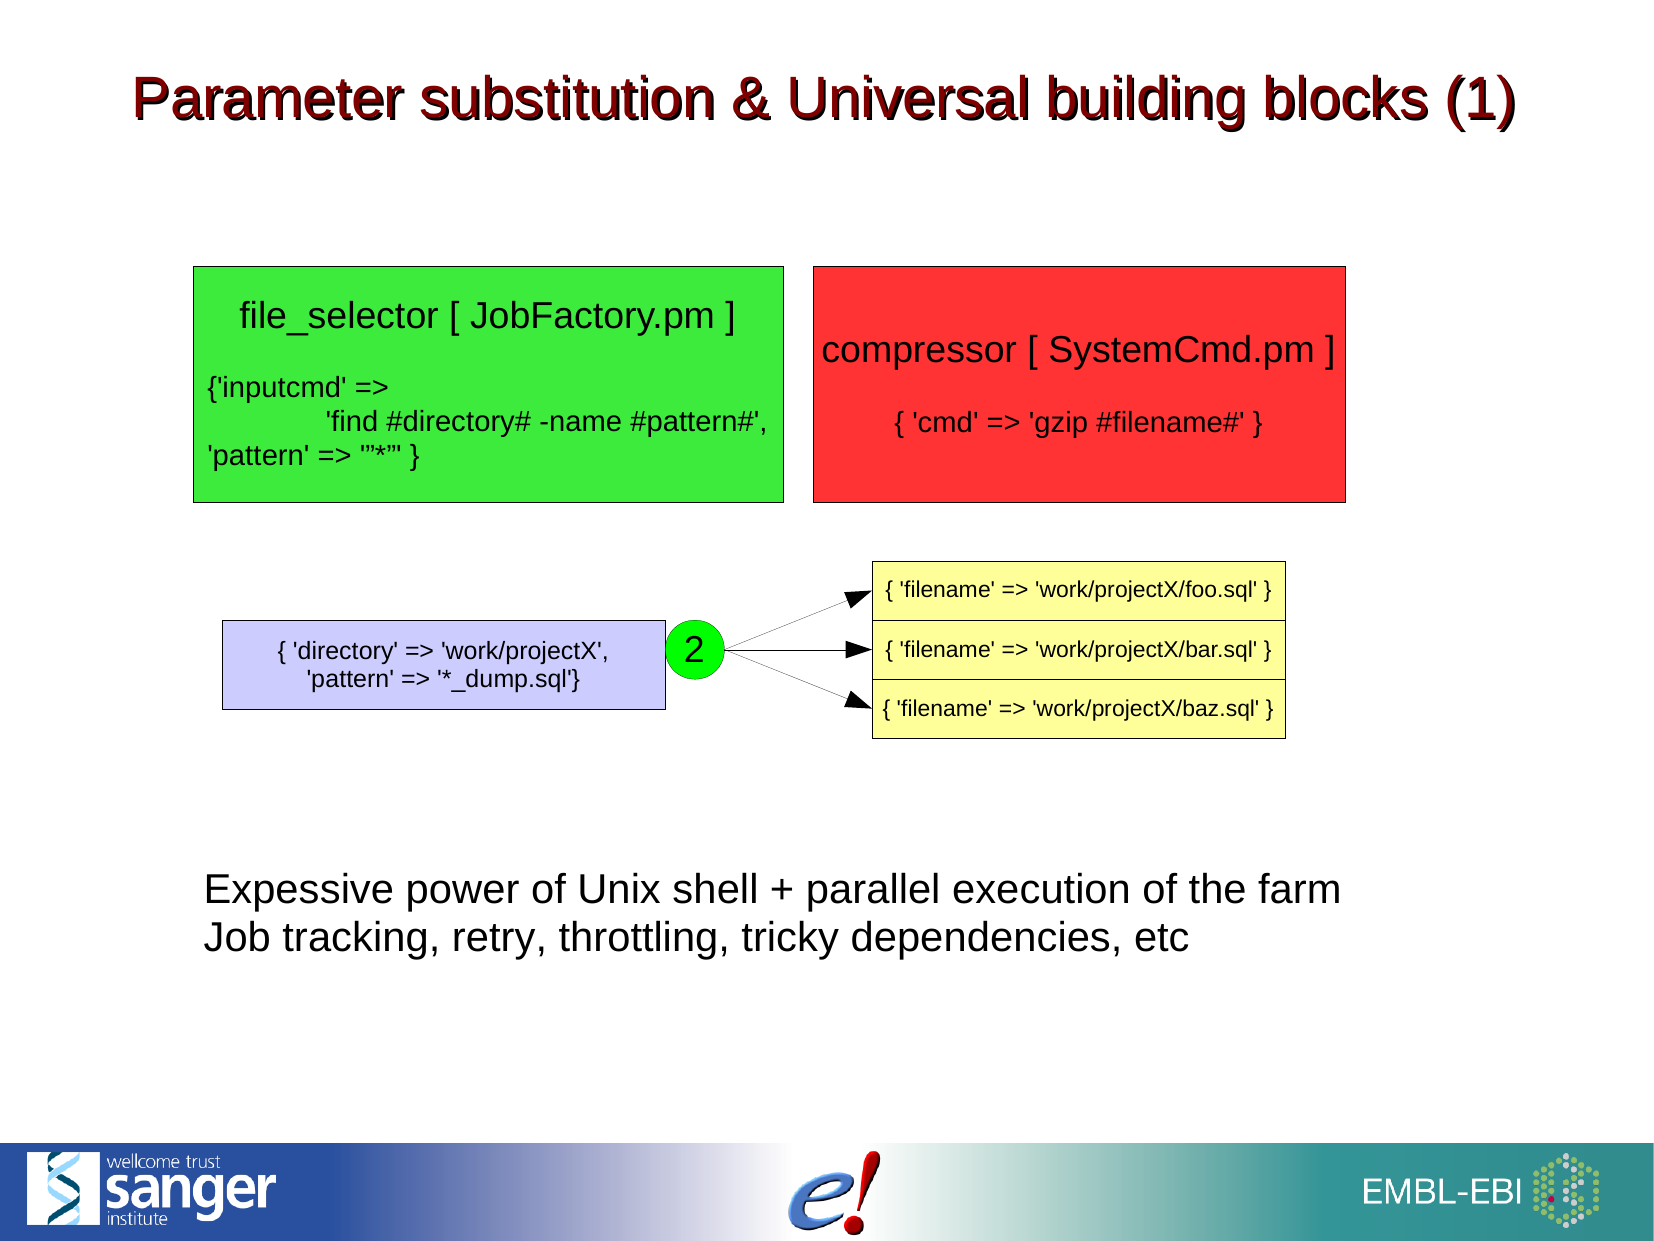

# Parameter substitution & Universal building blocks (1)
 Expessive power of Unix shell + parallel execution of the farm
 Job tracking, retry, throttling, tricky dependencies, etc